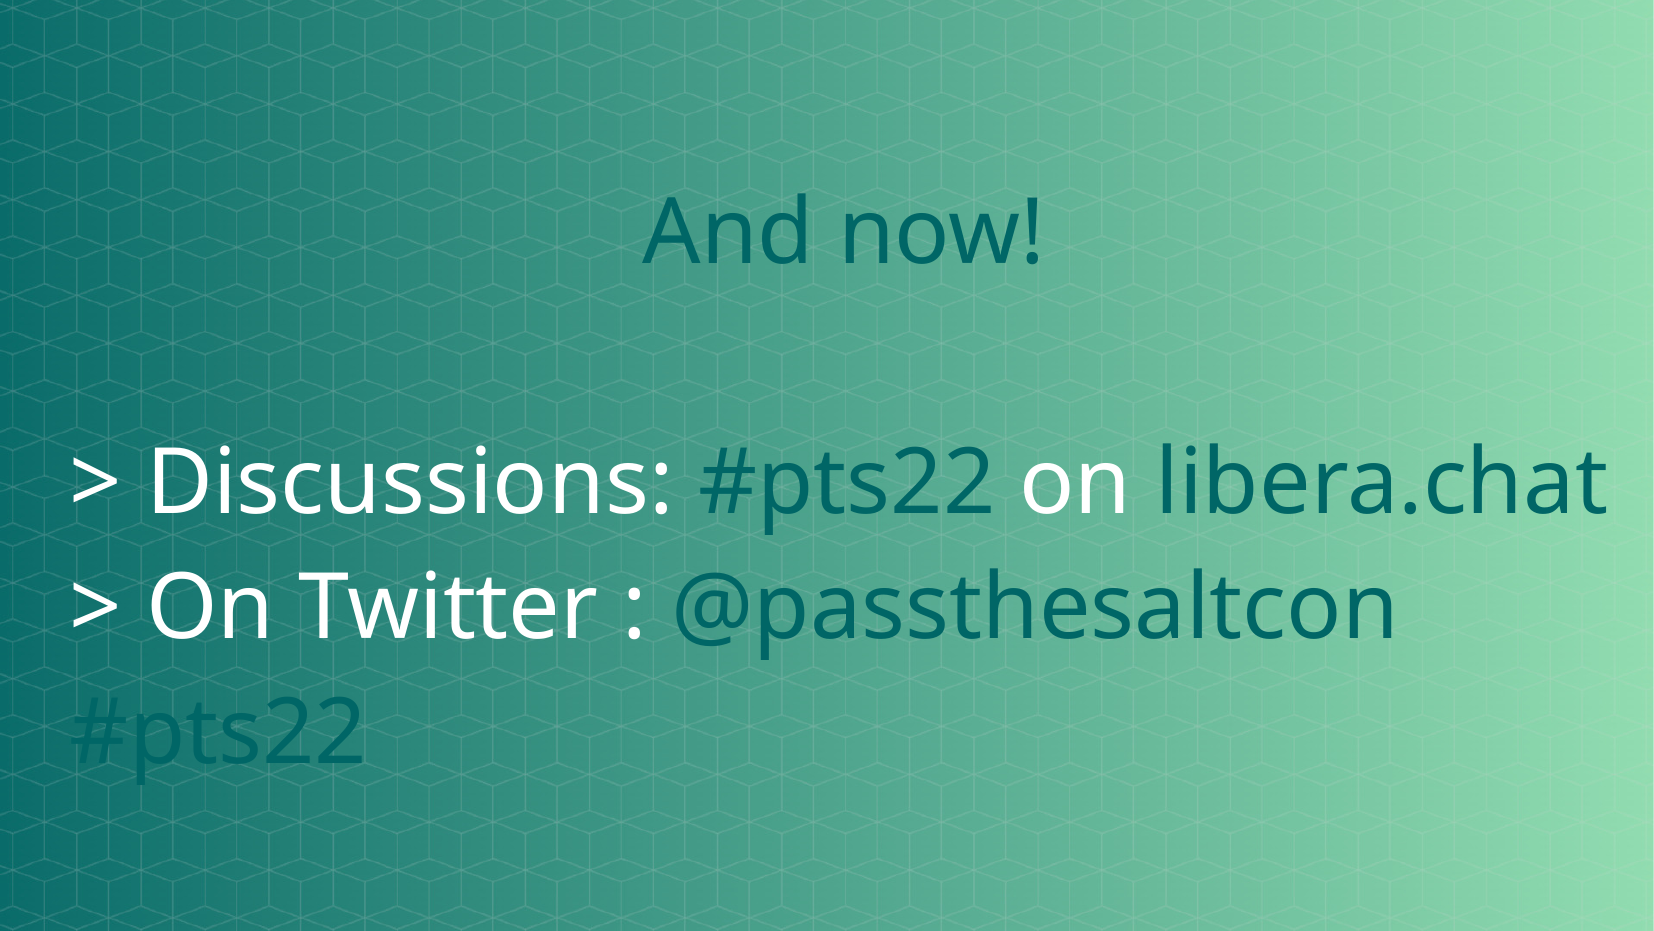

And now!
> Discussions: #pts22 on libera.chat
> On Twitter : @passthesaltcon #pts22